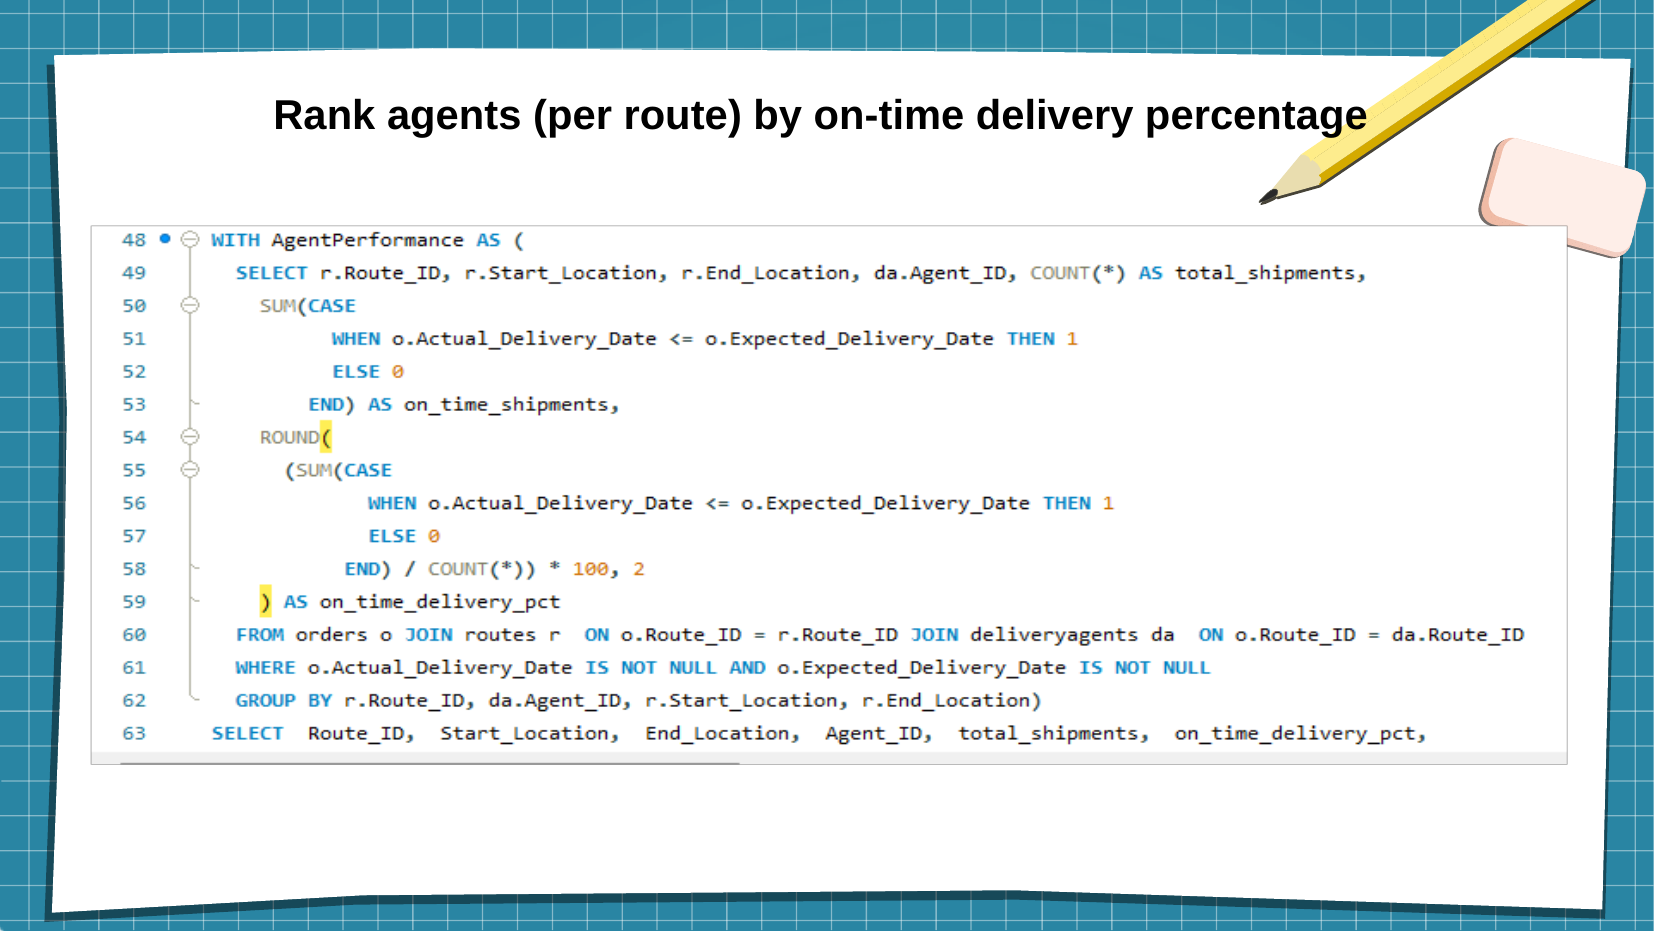

# Rank agents (per route) by on-time delivery percentage